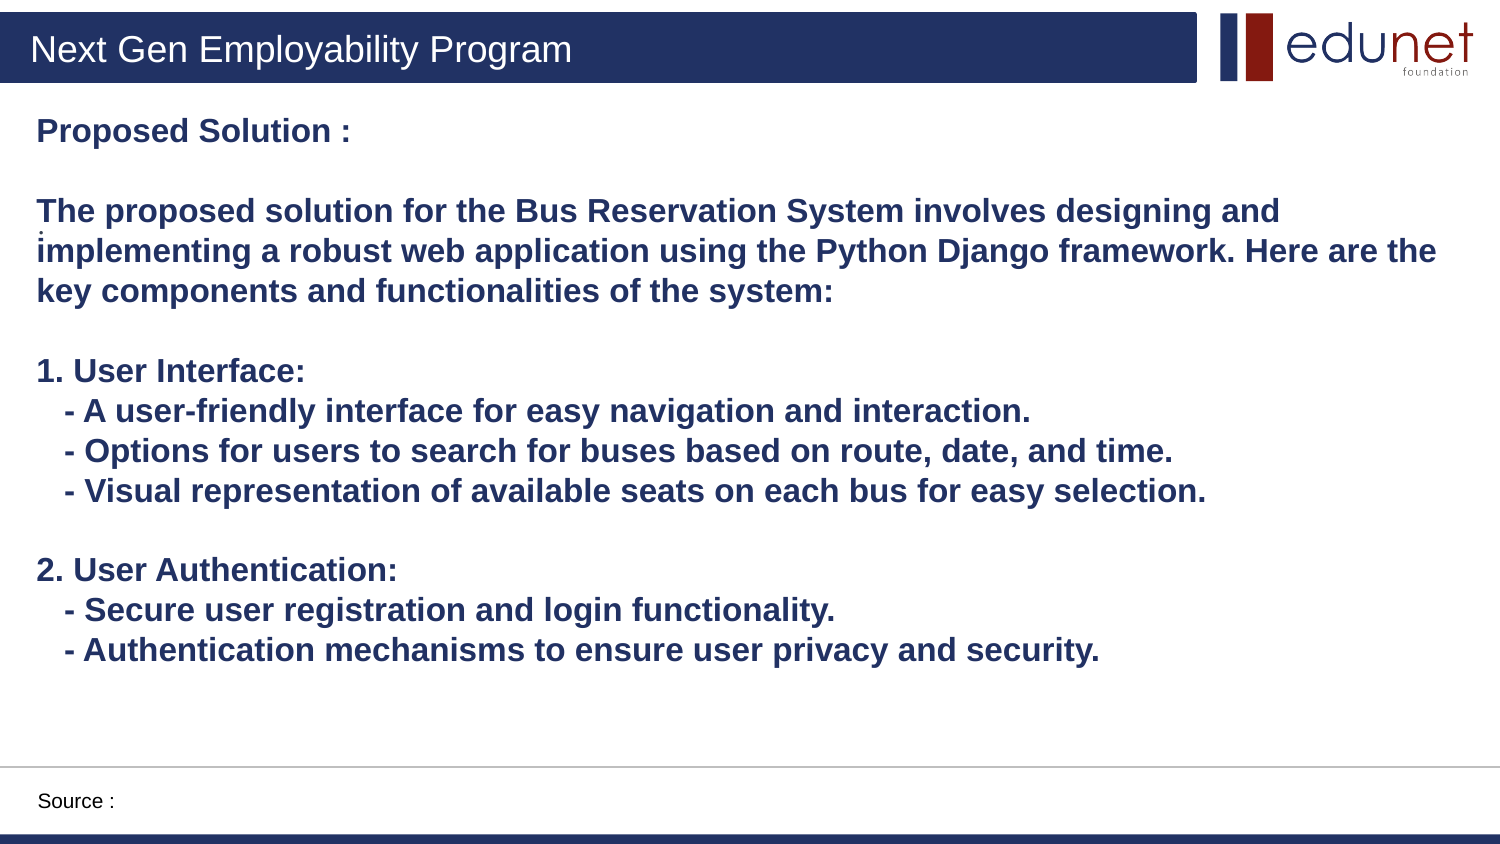

# Proposed Solution : The proposed solution for the Bus Reservation System involves designing and implementing a robust web application using the Python Django framework. Here are the key components and functionalities of the system: 1. User Interface: - A user-friendly interface for easy navigation and interaction. - Options for users to search for buses based on route, date, and time. - Visual representation of available seats on each bus for easy selection. 2. User Authentication: - Secure user registration and login functionality. - Authentication mechanisms to ensure user privacy and security.
.
Source :